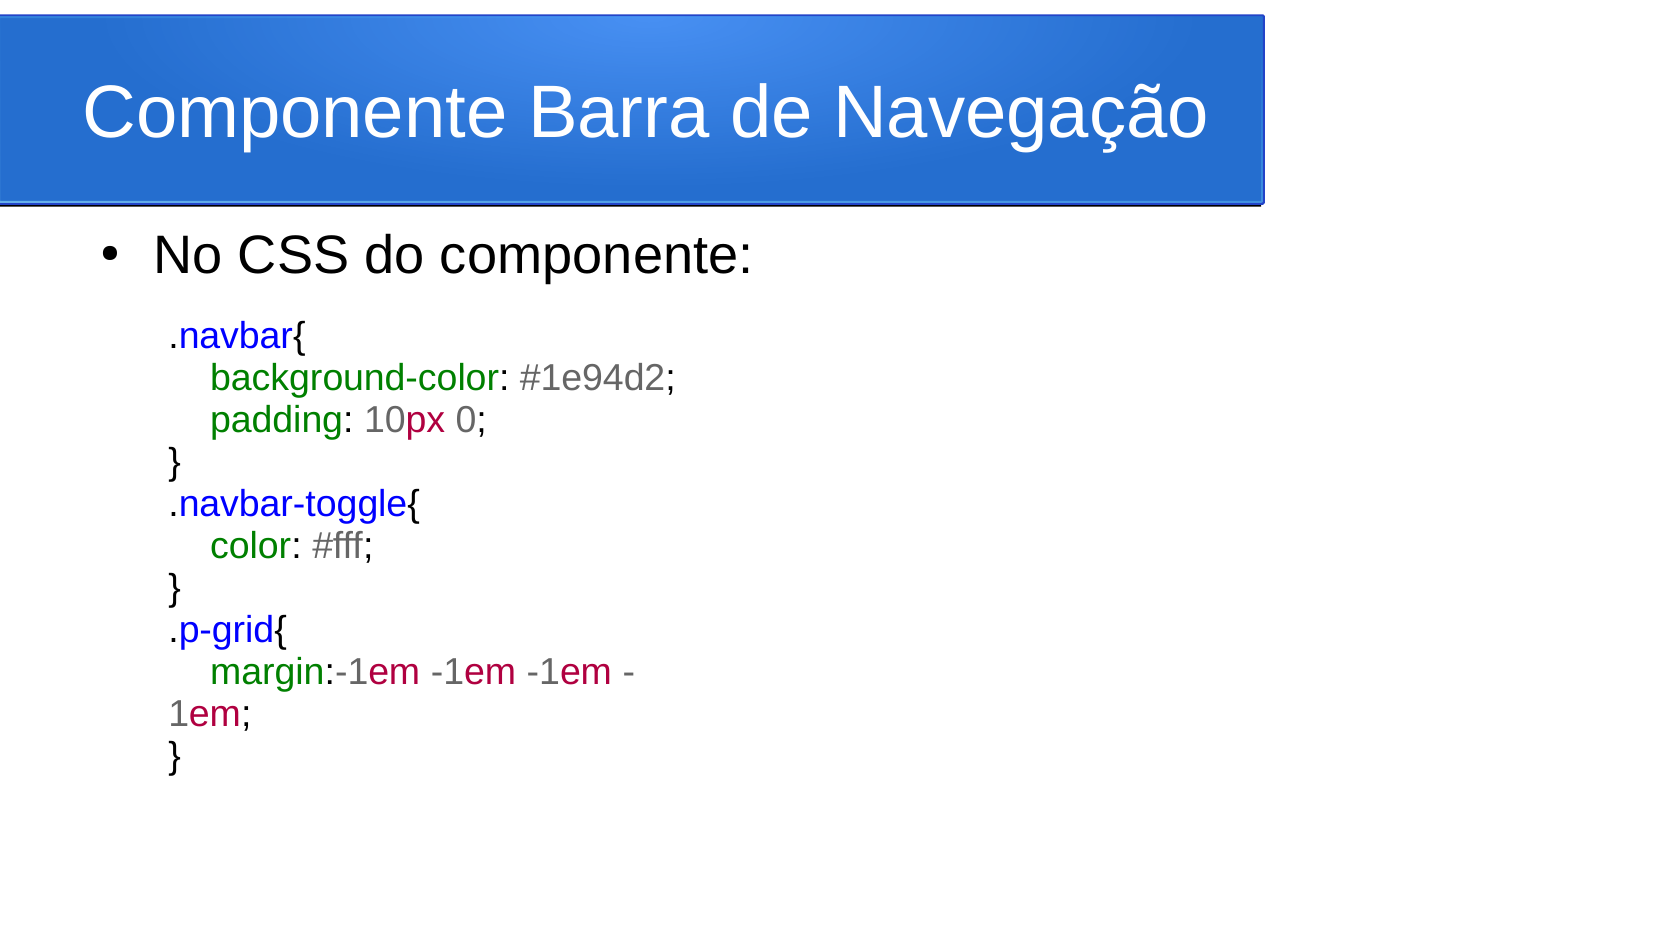

# Componente Barra de Navegação
No CSS do componente:
.navbar{
 background-color: #1e94d2;
 padding: 10px 0;
}
.navbar-toggle{
 color: #fff;
}
.p-grid{
 margin:-1em -1em -1em -1em;
}